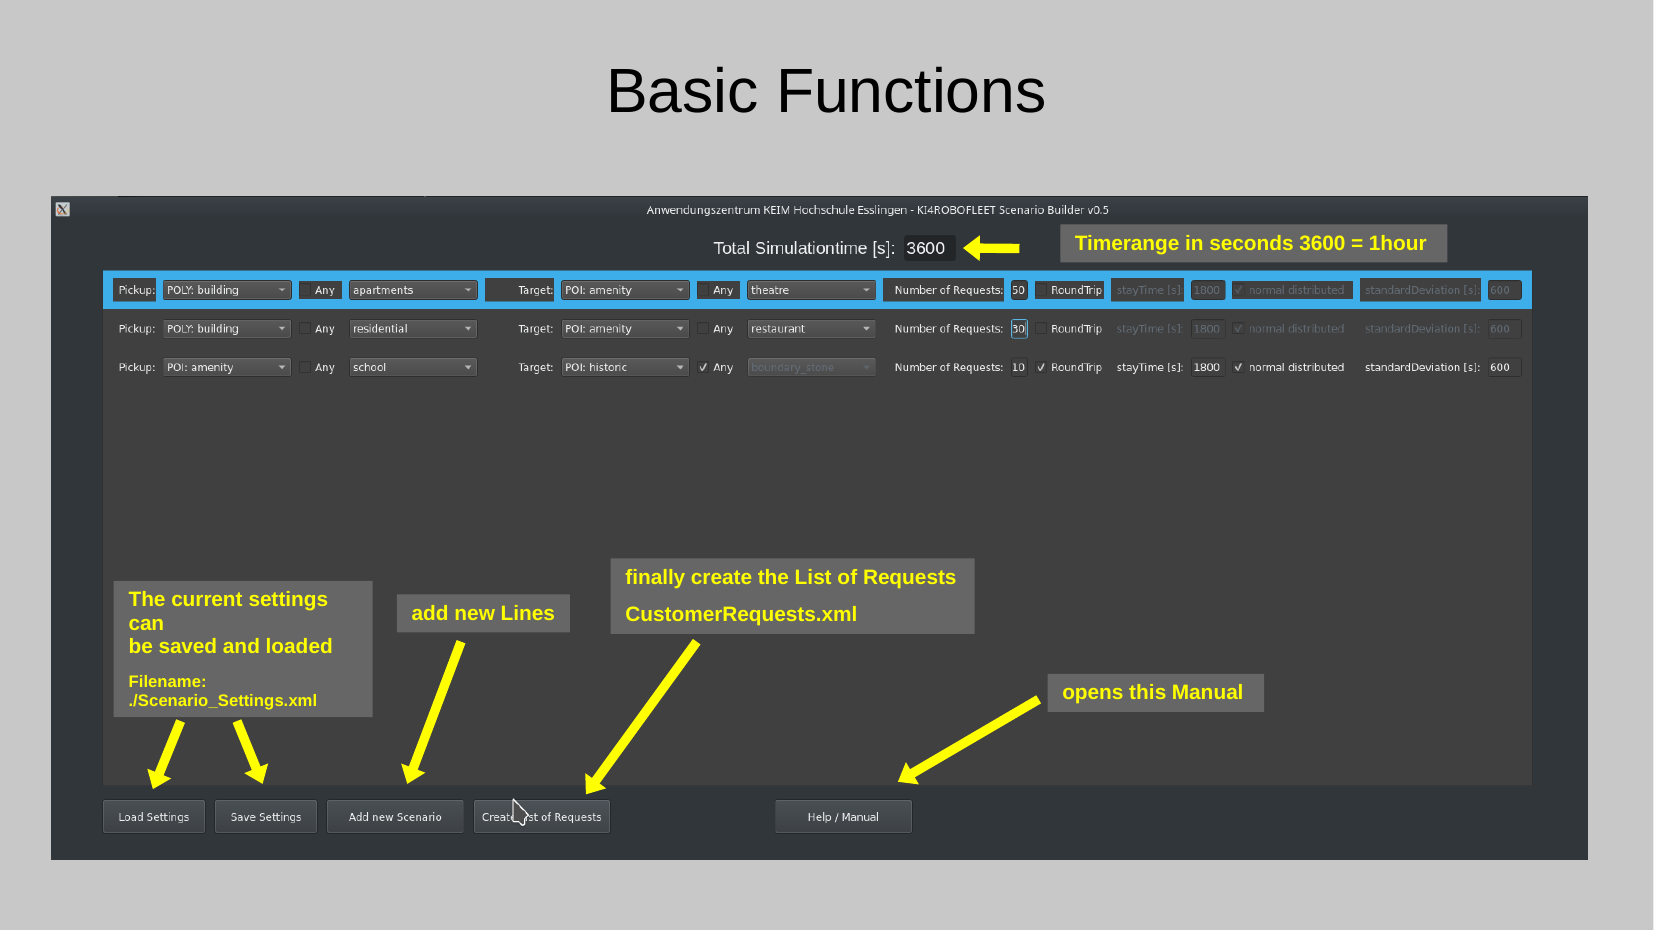

# Basic Functions
Timerange in seconds 3600 = 1hour
finally create the List of Requests
CustomerRequests.xml
The current settings can
be saved and loaded
Filename:
./Scenario_Settings.xml
add new Lines
opens this Manual